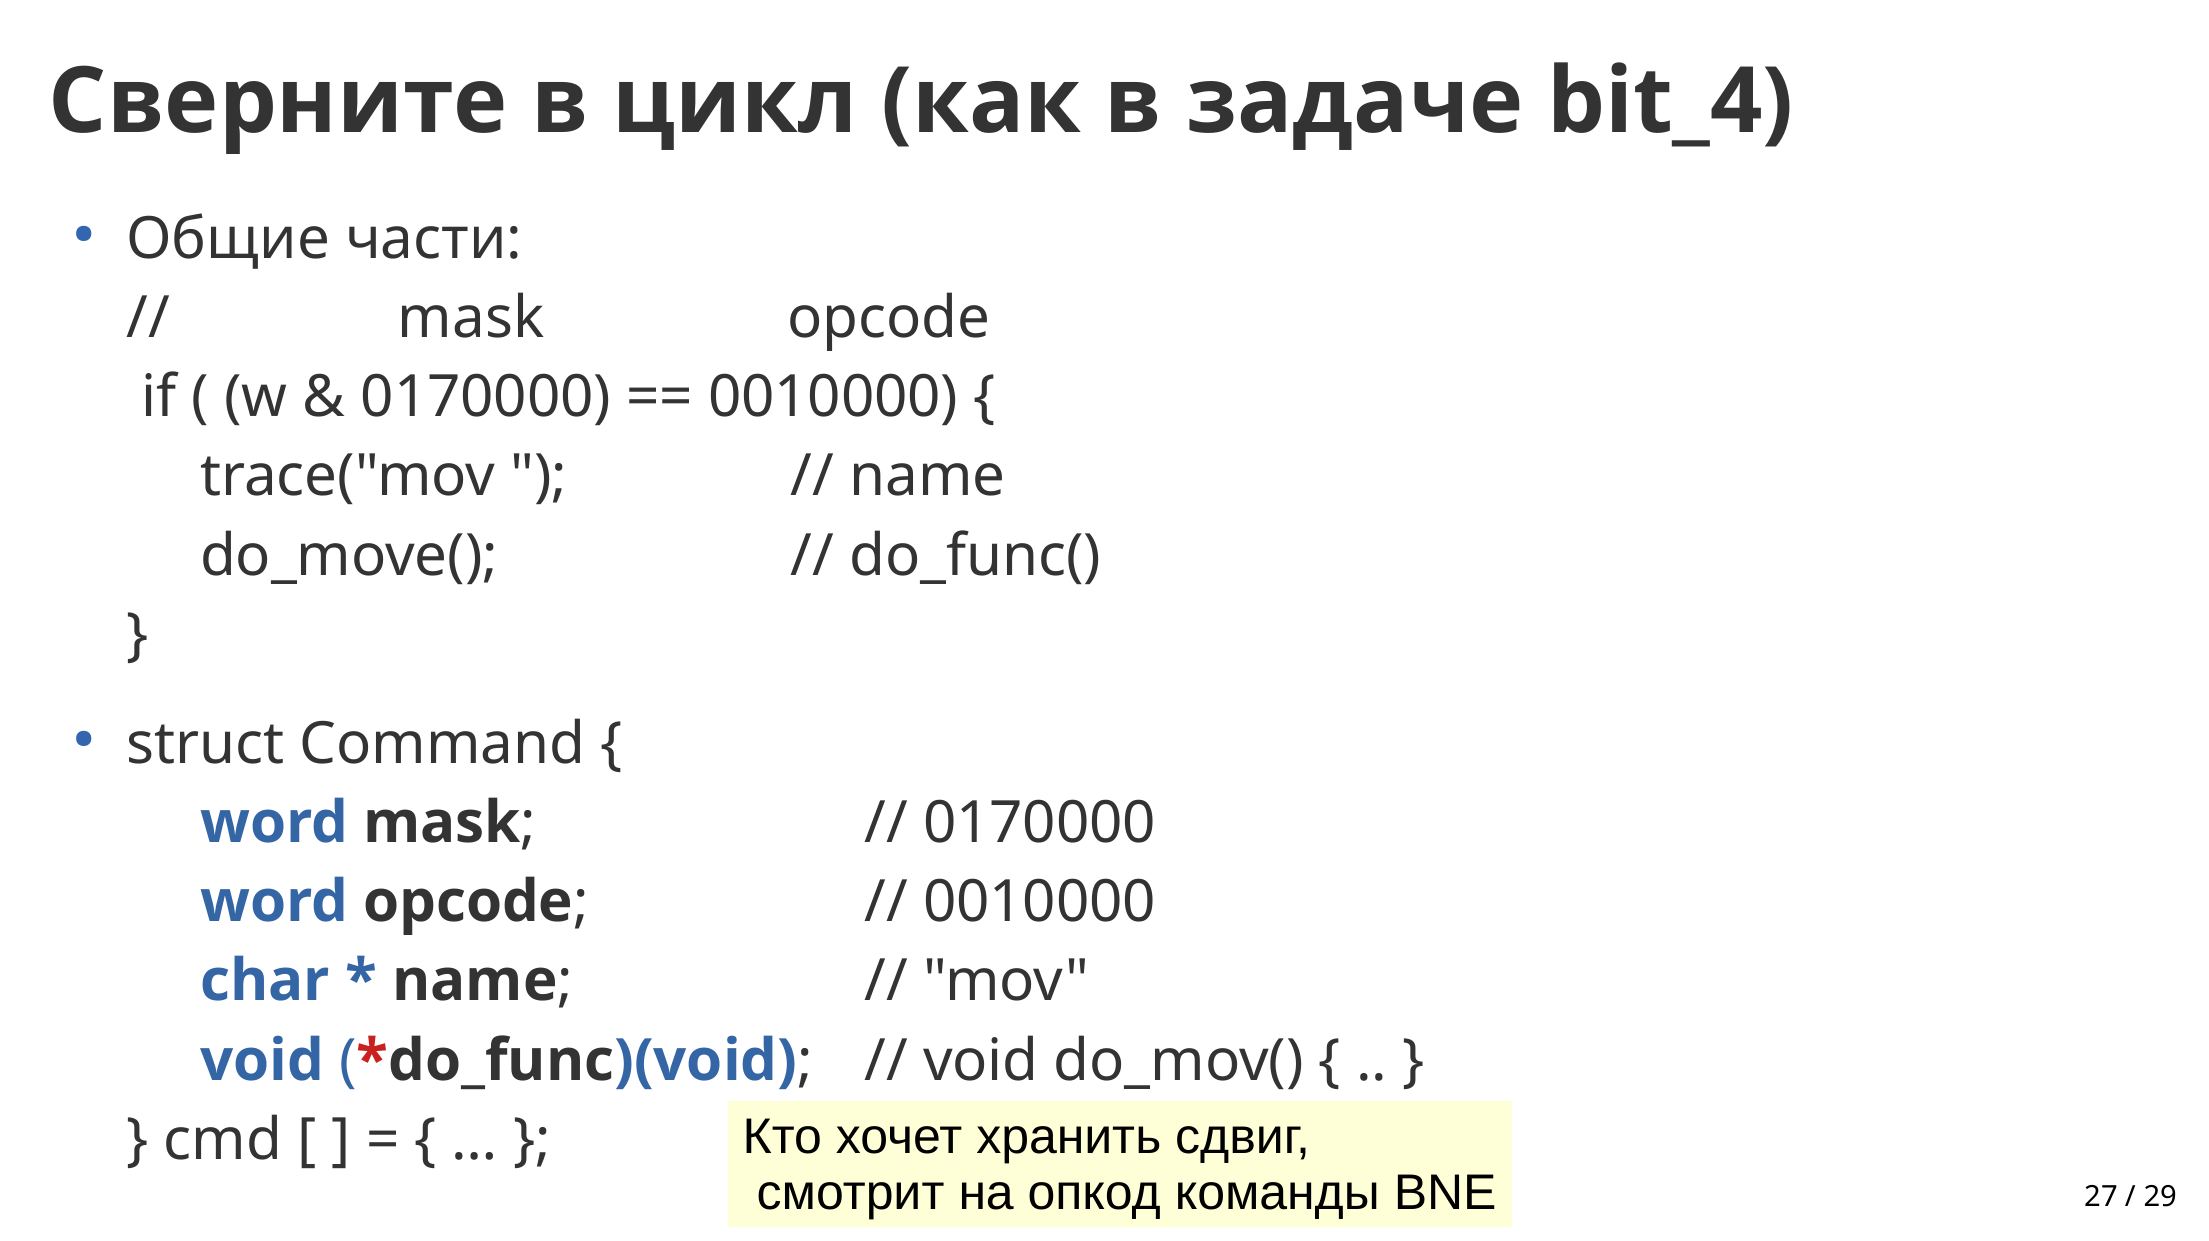

# Сверните в цикл (как в задаче bit_4)
Общие части:
// mask opcode
 if ( (w & 0170000) == 0010000) {
	trace("mov "); 			// name
	do_move(); 				// do_func()
}
struct Command {
	word mask;					// 0170000
	word opcode;				// 0010000
	char * name;				// "mov"
	void (*do_func)(void);	// void do_mov() { .. }
} cmd [ ] = { … };
Кто хочет хранить сдвиг,
 смотрит на опкод команды BNE
27